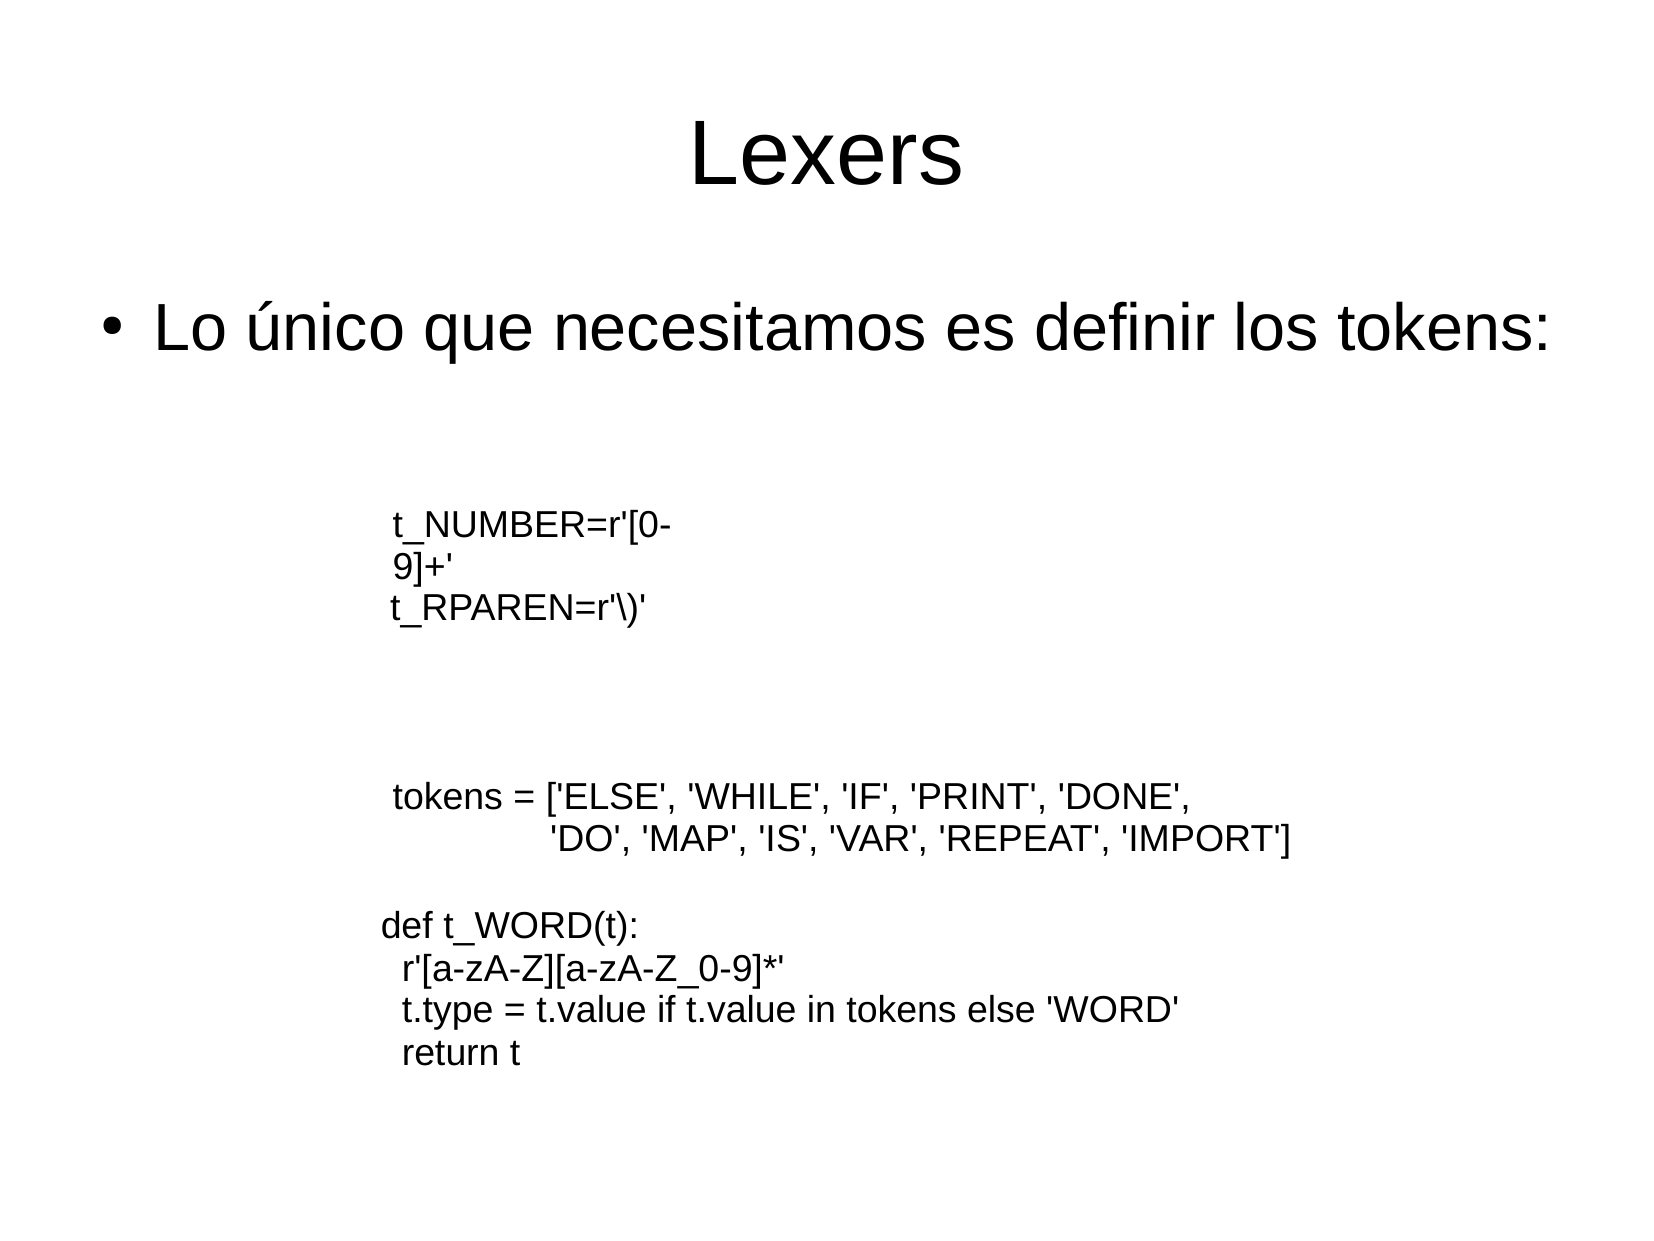

# Lexers
Lo único que necesitamos es definir los tokens:
t_NUMBER=r'[0-9]+'
t_RPAREN=r'\)'
tokens = ['ELSE', 'WHILE', 'IF', 'PRINT', 'DONE',
 'DO', 'MAP', 'IS', 'VAR', 'REPEAT', 'IMPORT']
def t_WORD(t):
 r'[a-zA-Z][a-zA-Z_0-9]*'
 t.type = t.value if t.value in tokens else 'WORD'
 return t